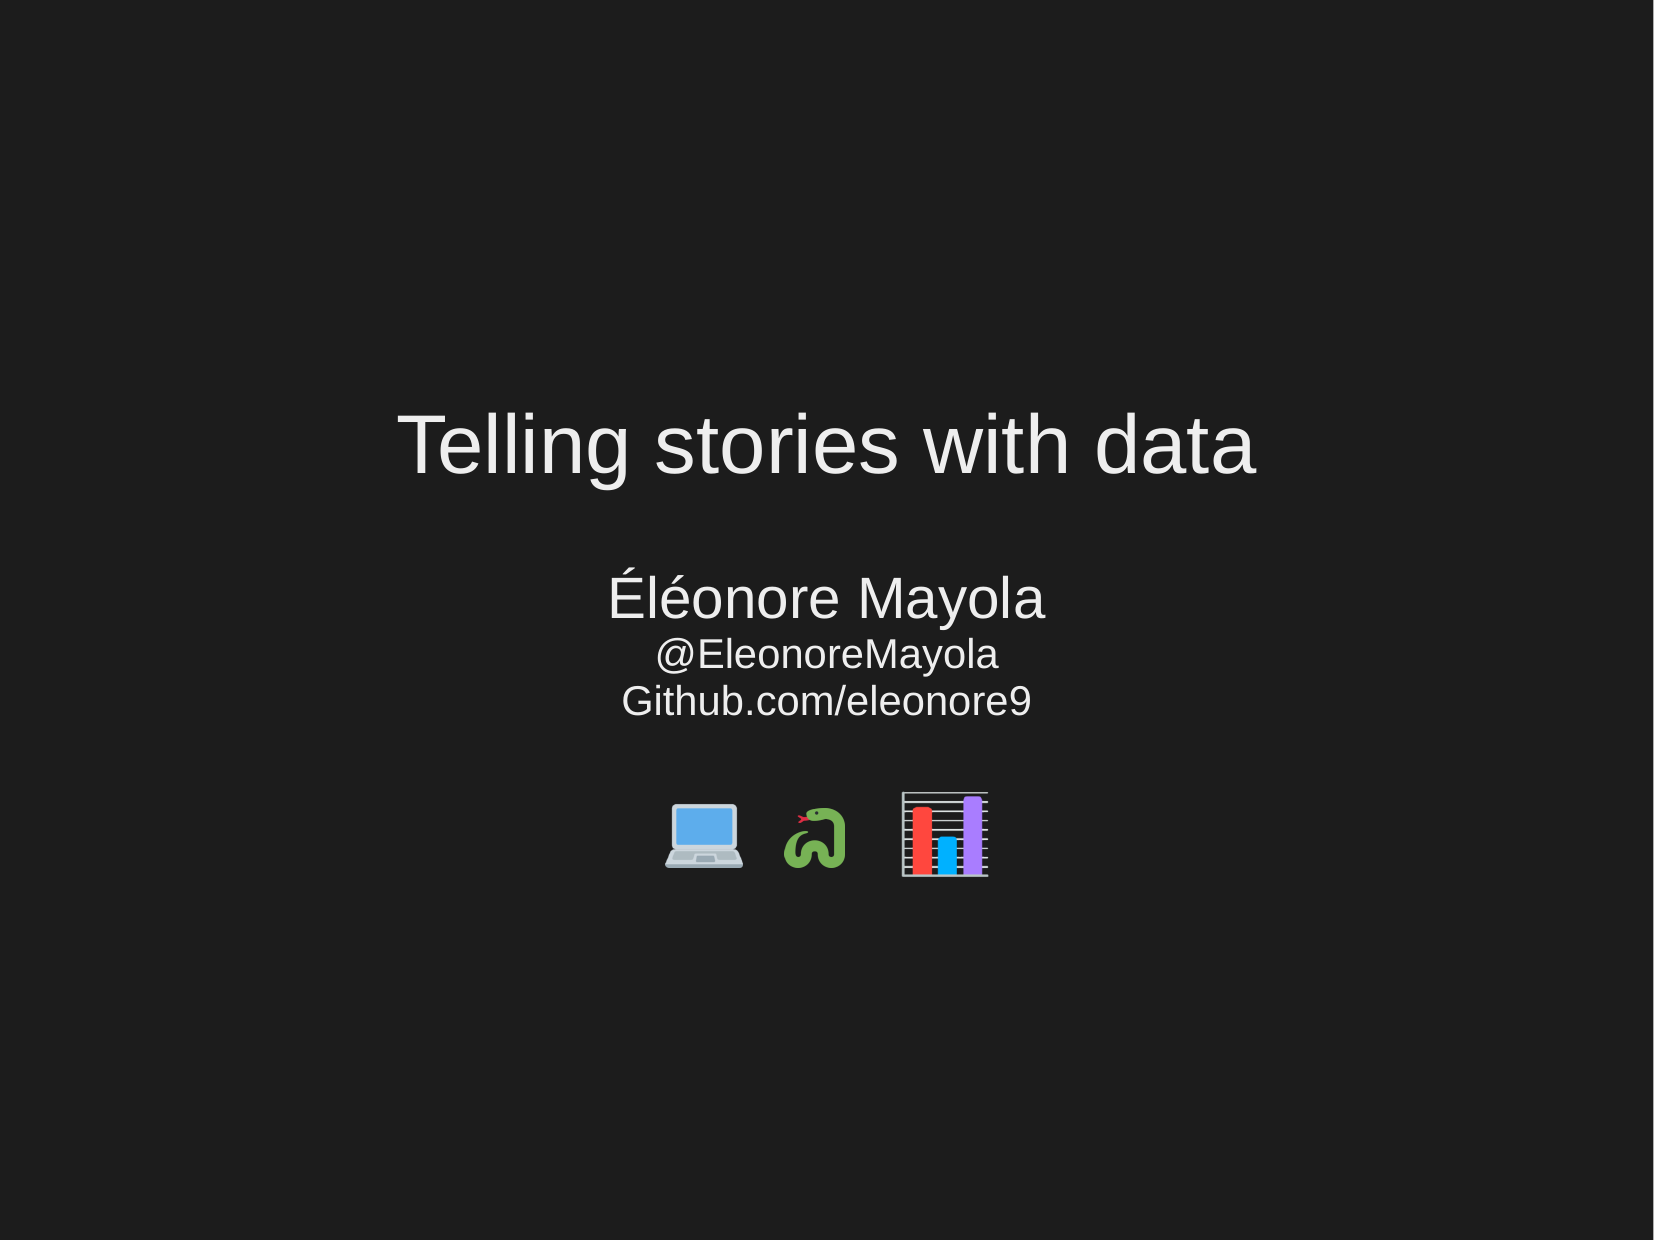

# Telling stories with data
Éléonore Mayola
@EleonoreMayola
Github.com/eleonore9